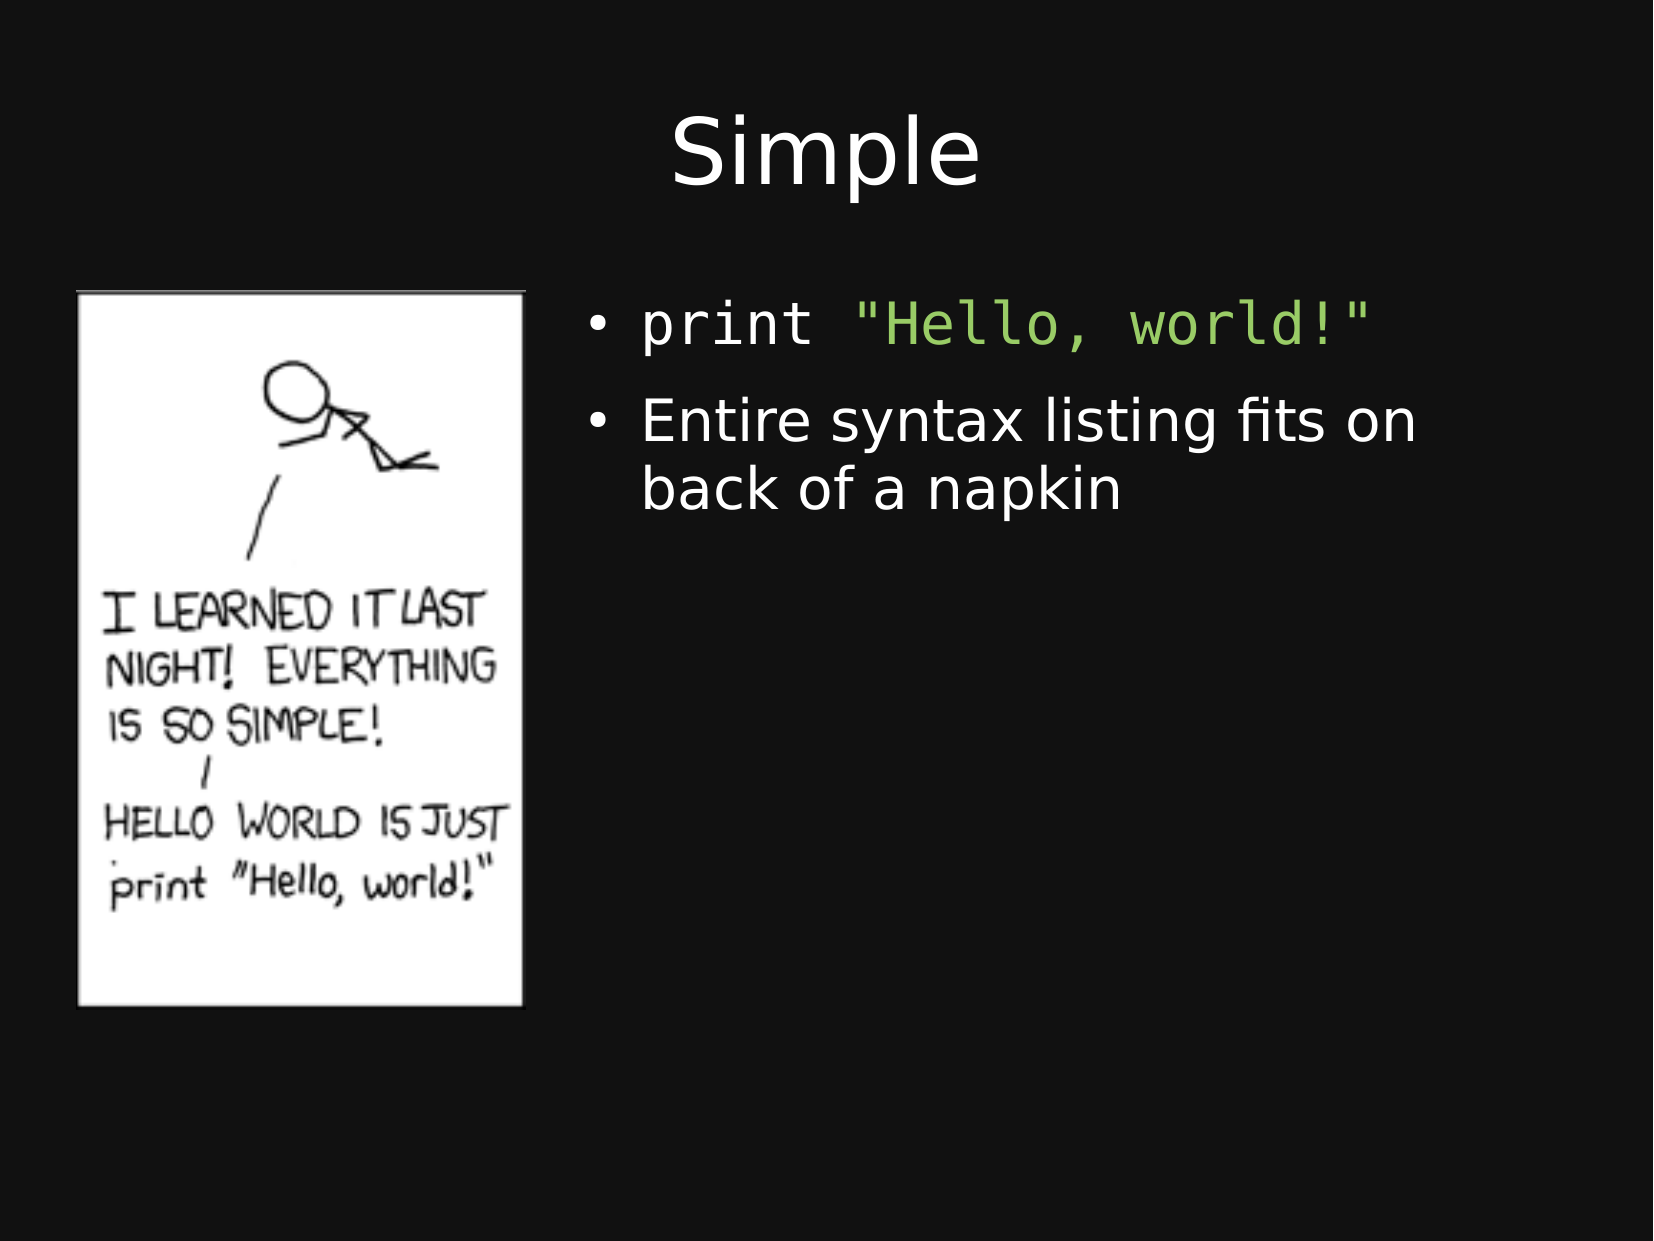

# Simple
print "Hello, world!"
Entire syntax listing fits on back of a napkin